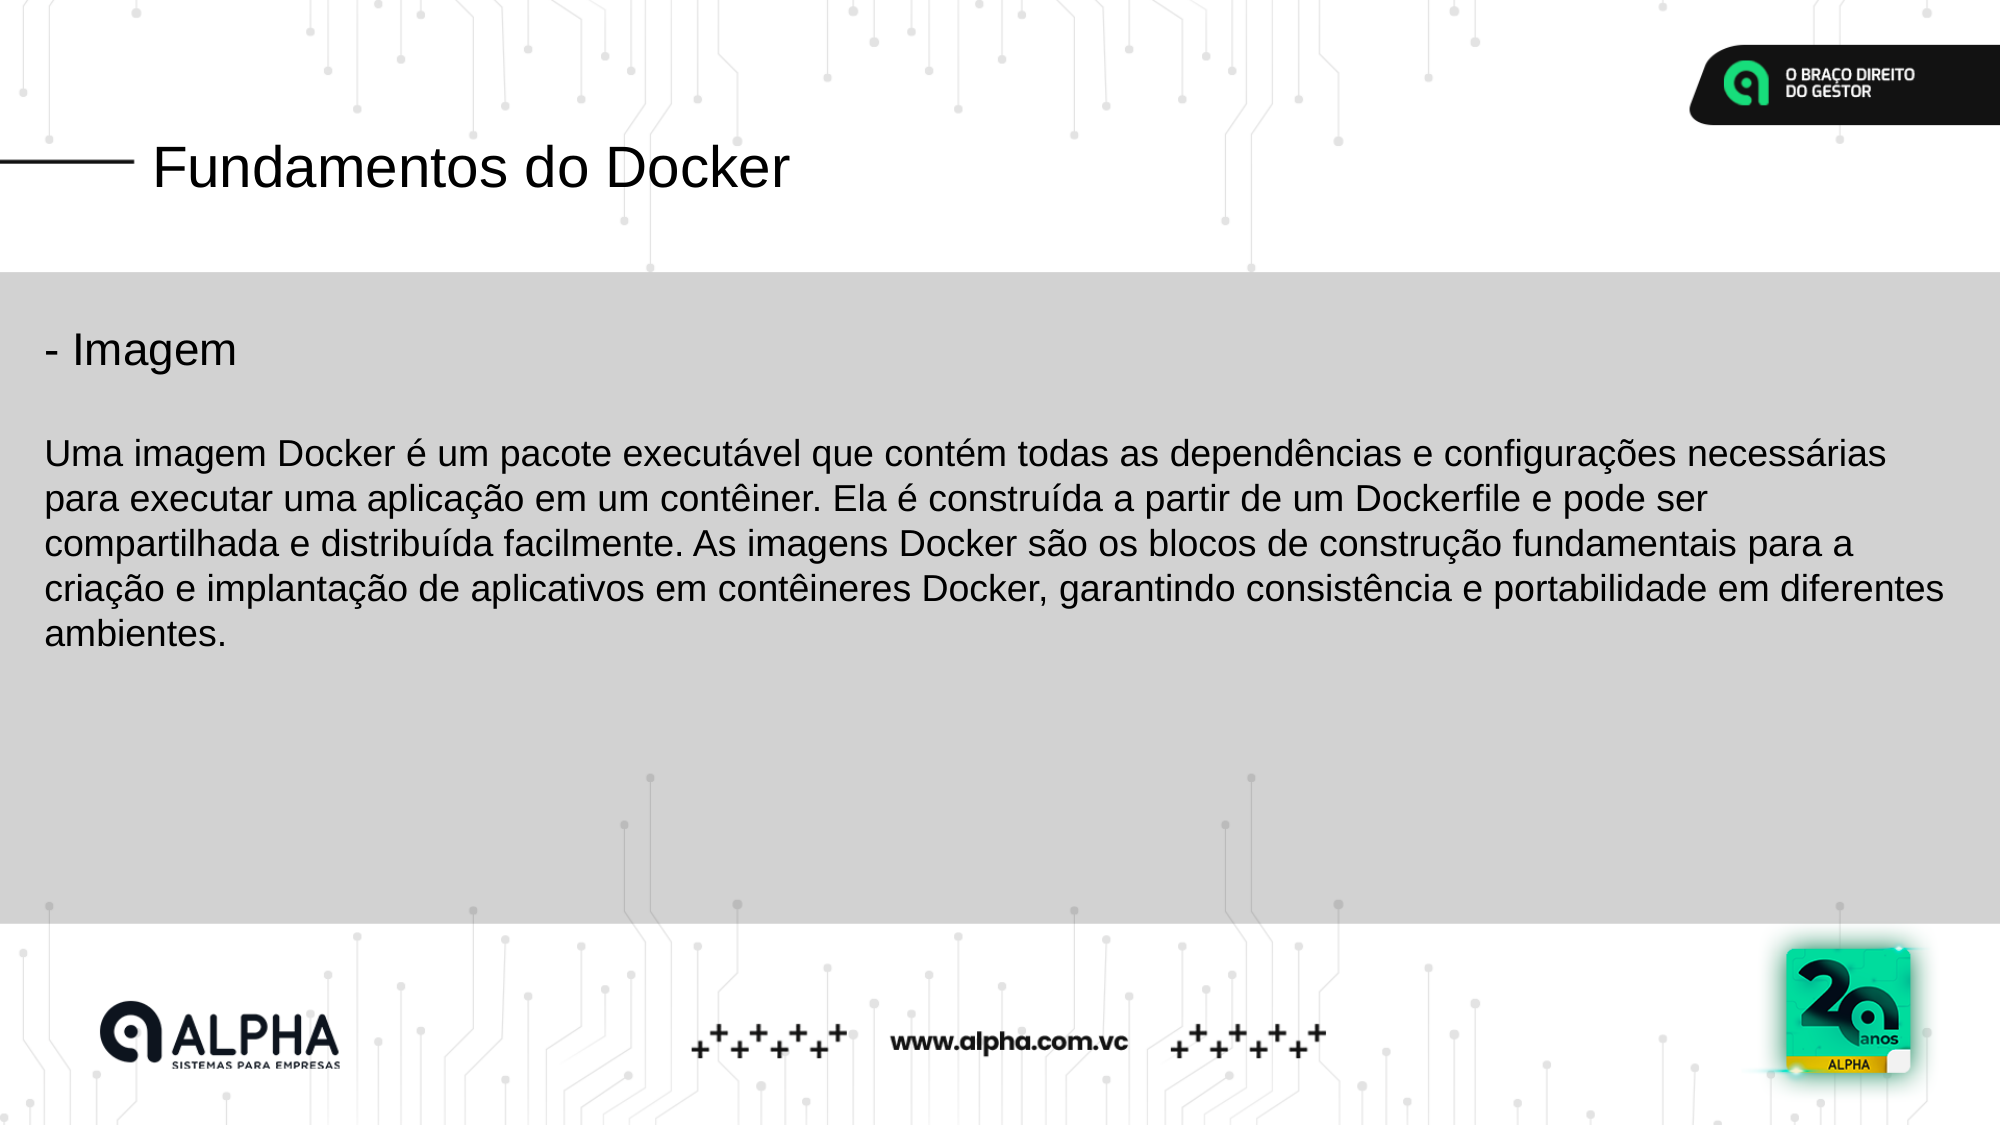

Fundamentos do Docker
- Imagem
Uma imagem Docker é um pacote executável que contém todas as dependências e configurações necessárias para executar uma aplicação em um contêiner. Ela é construída a partir de um Dockerfile e pode ser compartilhada e distribuída facilmente. As imagens Docker são os blocos de construção fundamentais para a criação e implantação de aplicativos em contêineres Docker, garantindo consistência e portabilidade em diferentes ambientes.